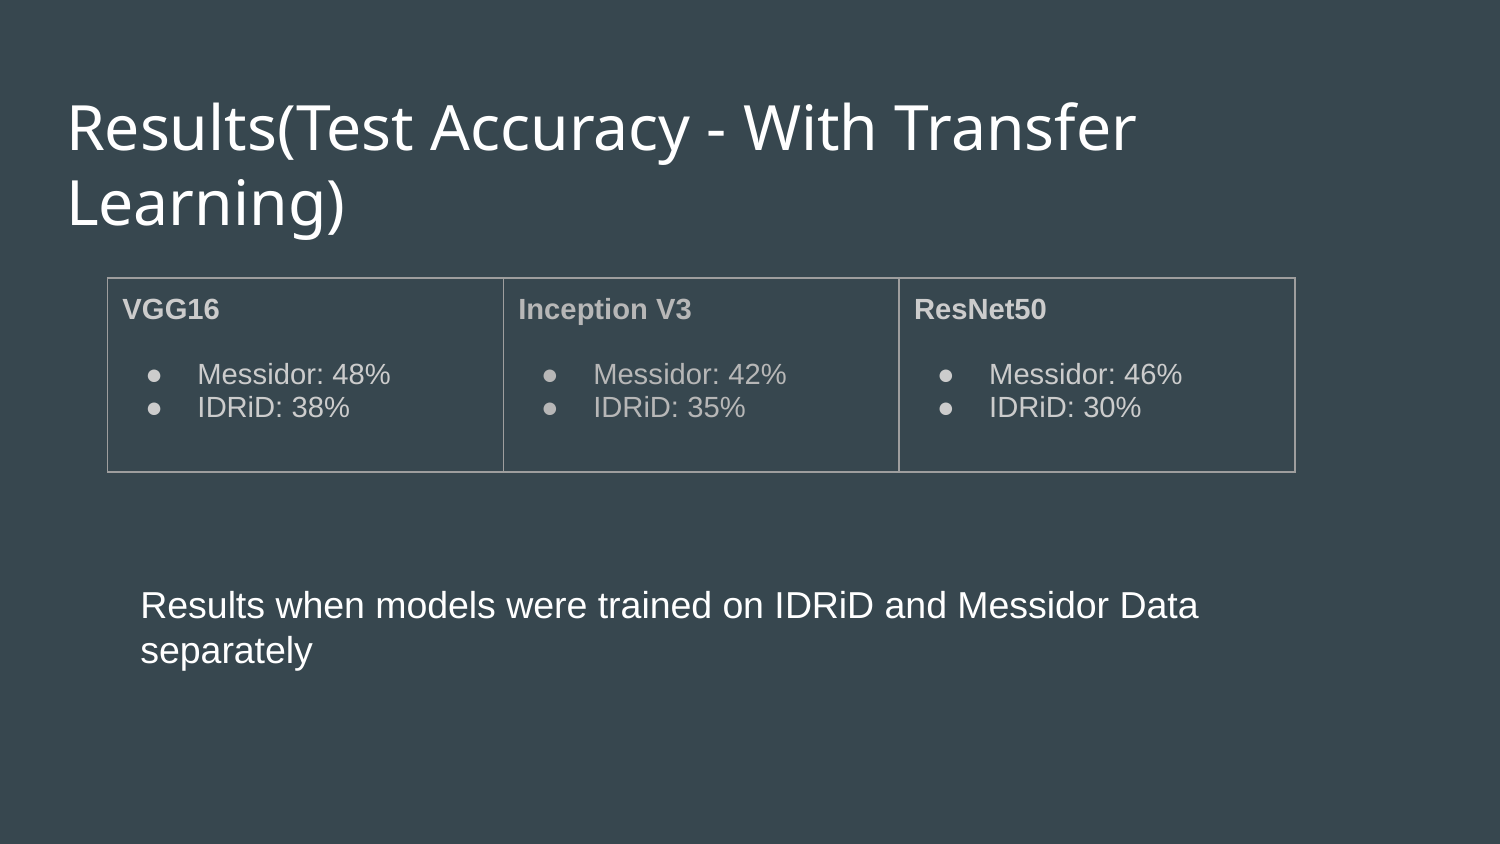

# Results(Test Accuracy - With Transfer Learning)
| VGG16 Messidor: 48% IDRiD: 38% | Inception V3 Messidor: 42% IDRiD: 35% | ResNet50 Messidor: 46% IDRiD: 30% |
| --- | --- | --- |
Results when models were trained on IDRiD and Messidor Data separately